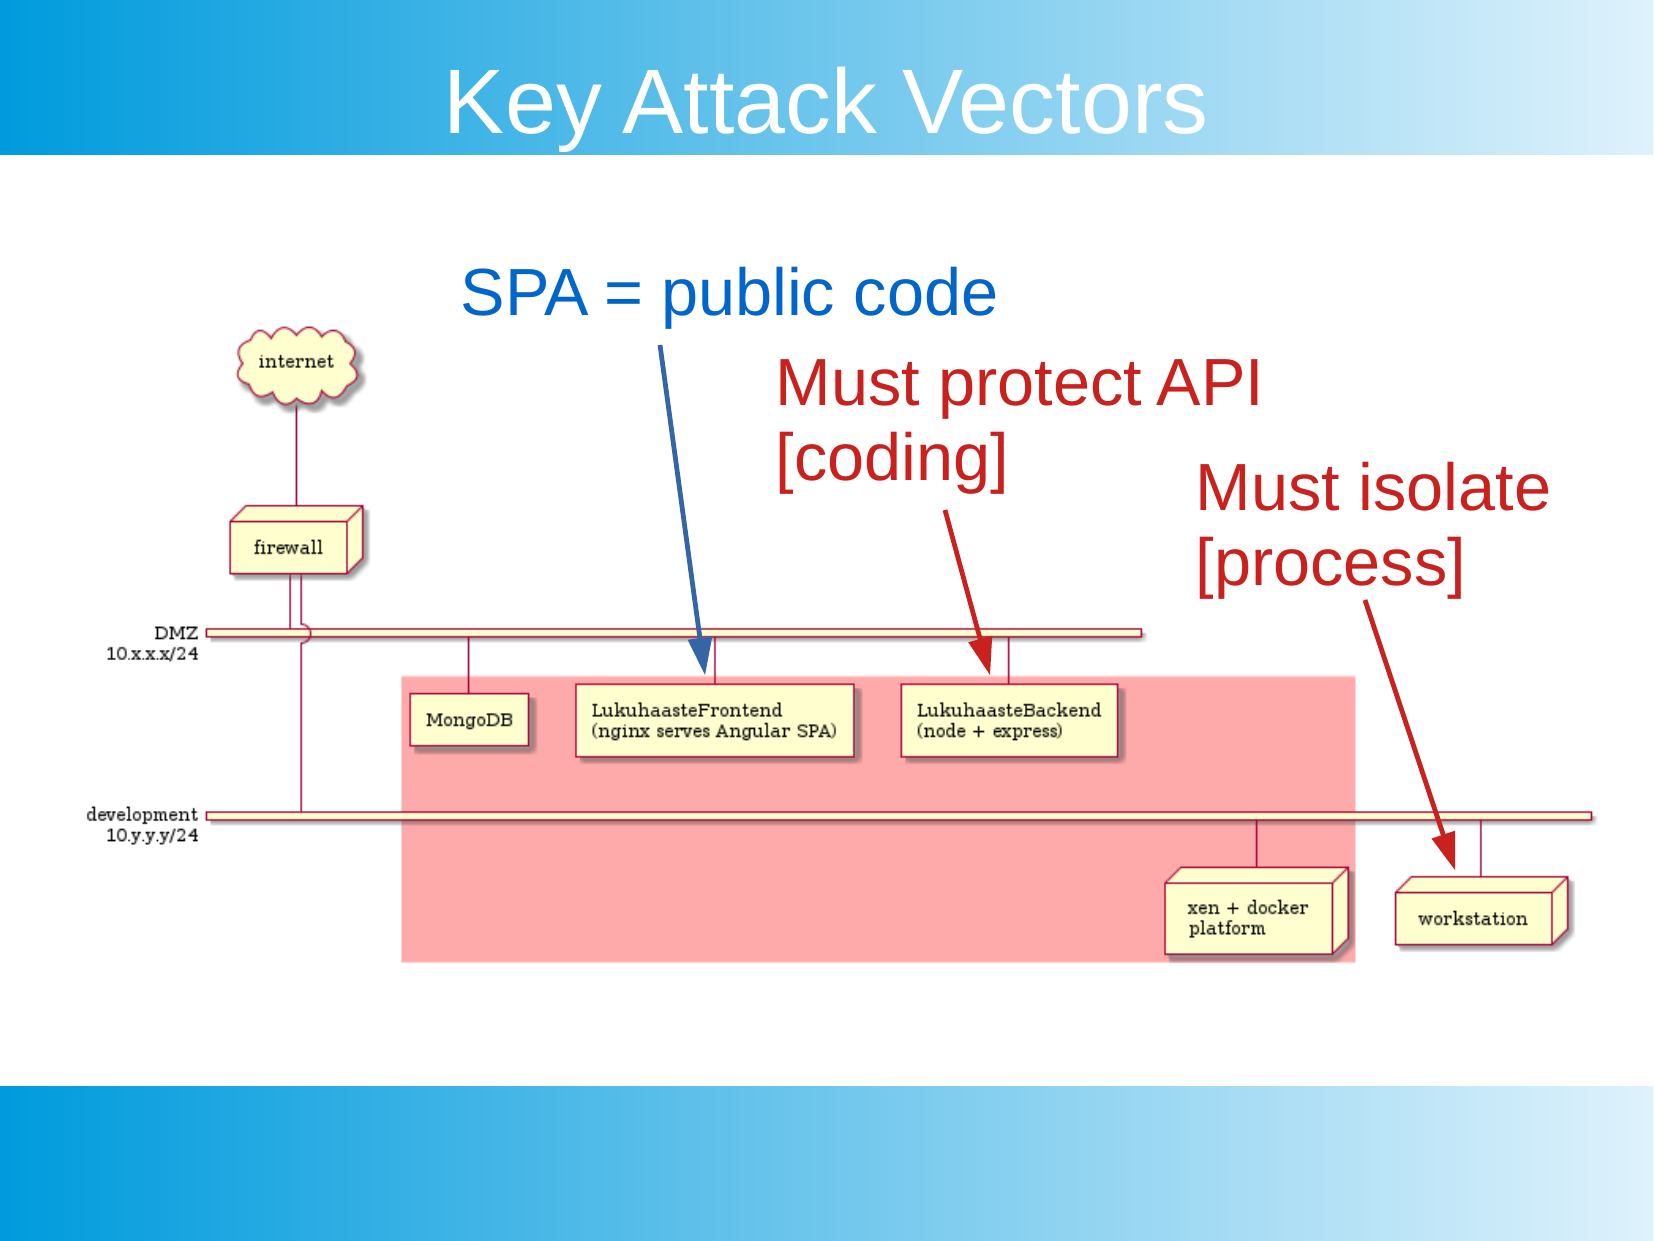

# Key Attack Vectors
SPA = public code
Must protect API
[coding]
Must isolate
[process]